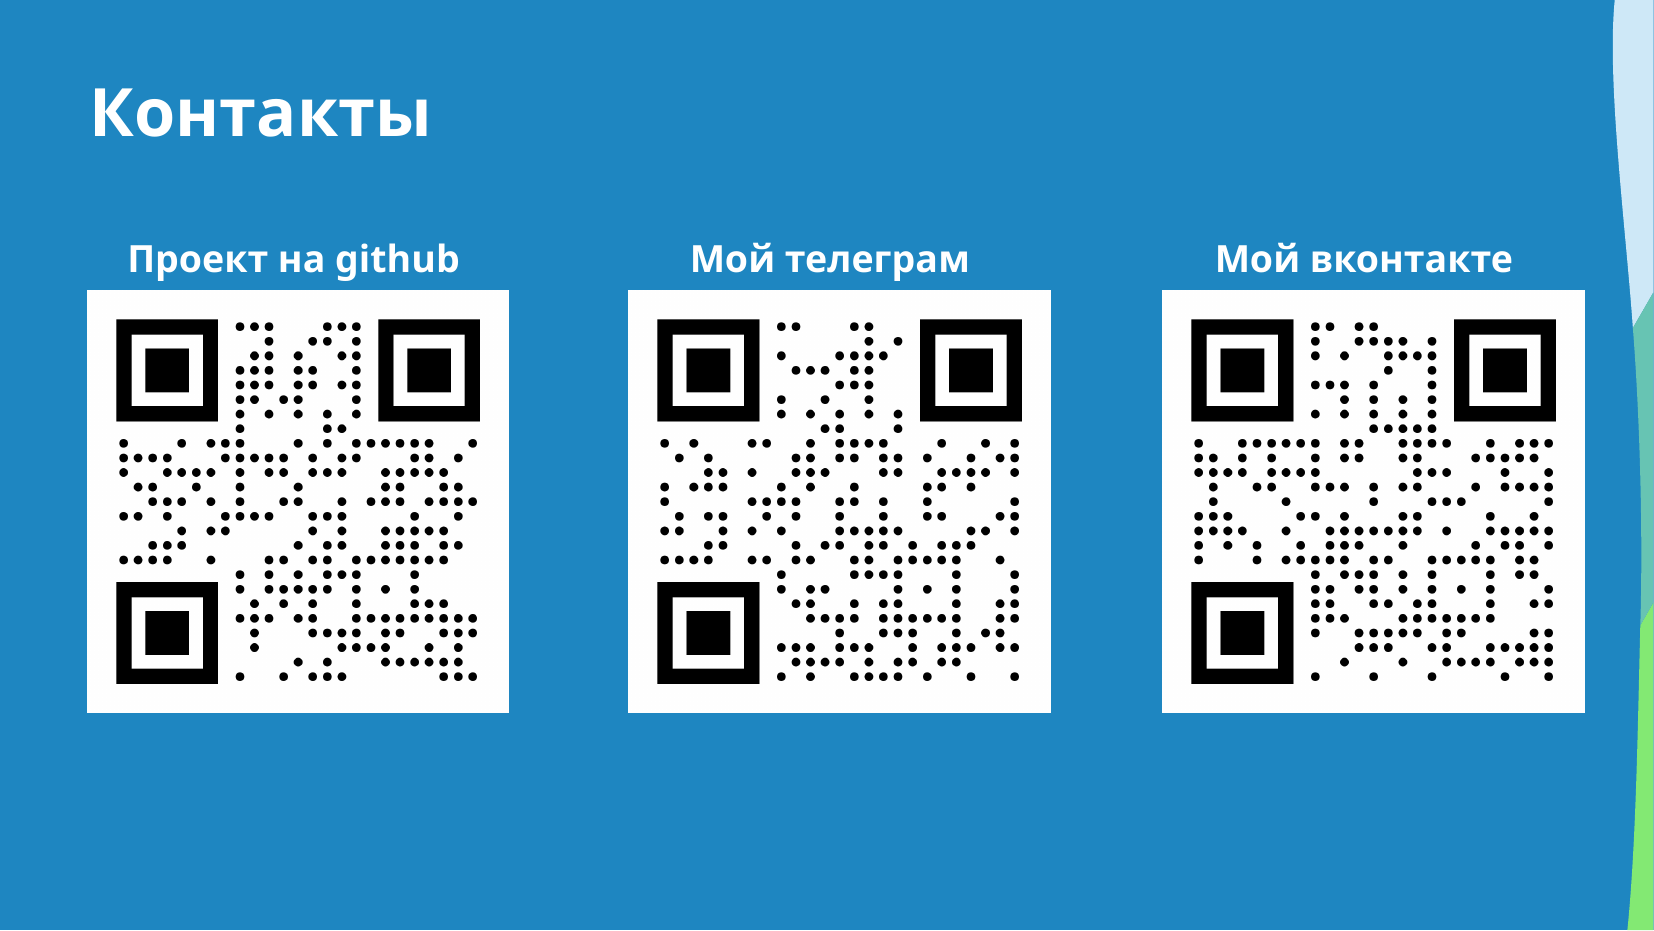

Контакты
Проект на github
Мой телеграм
Мой вконтакте